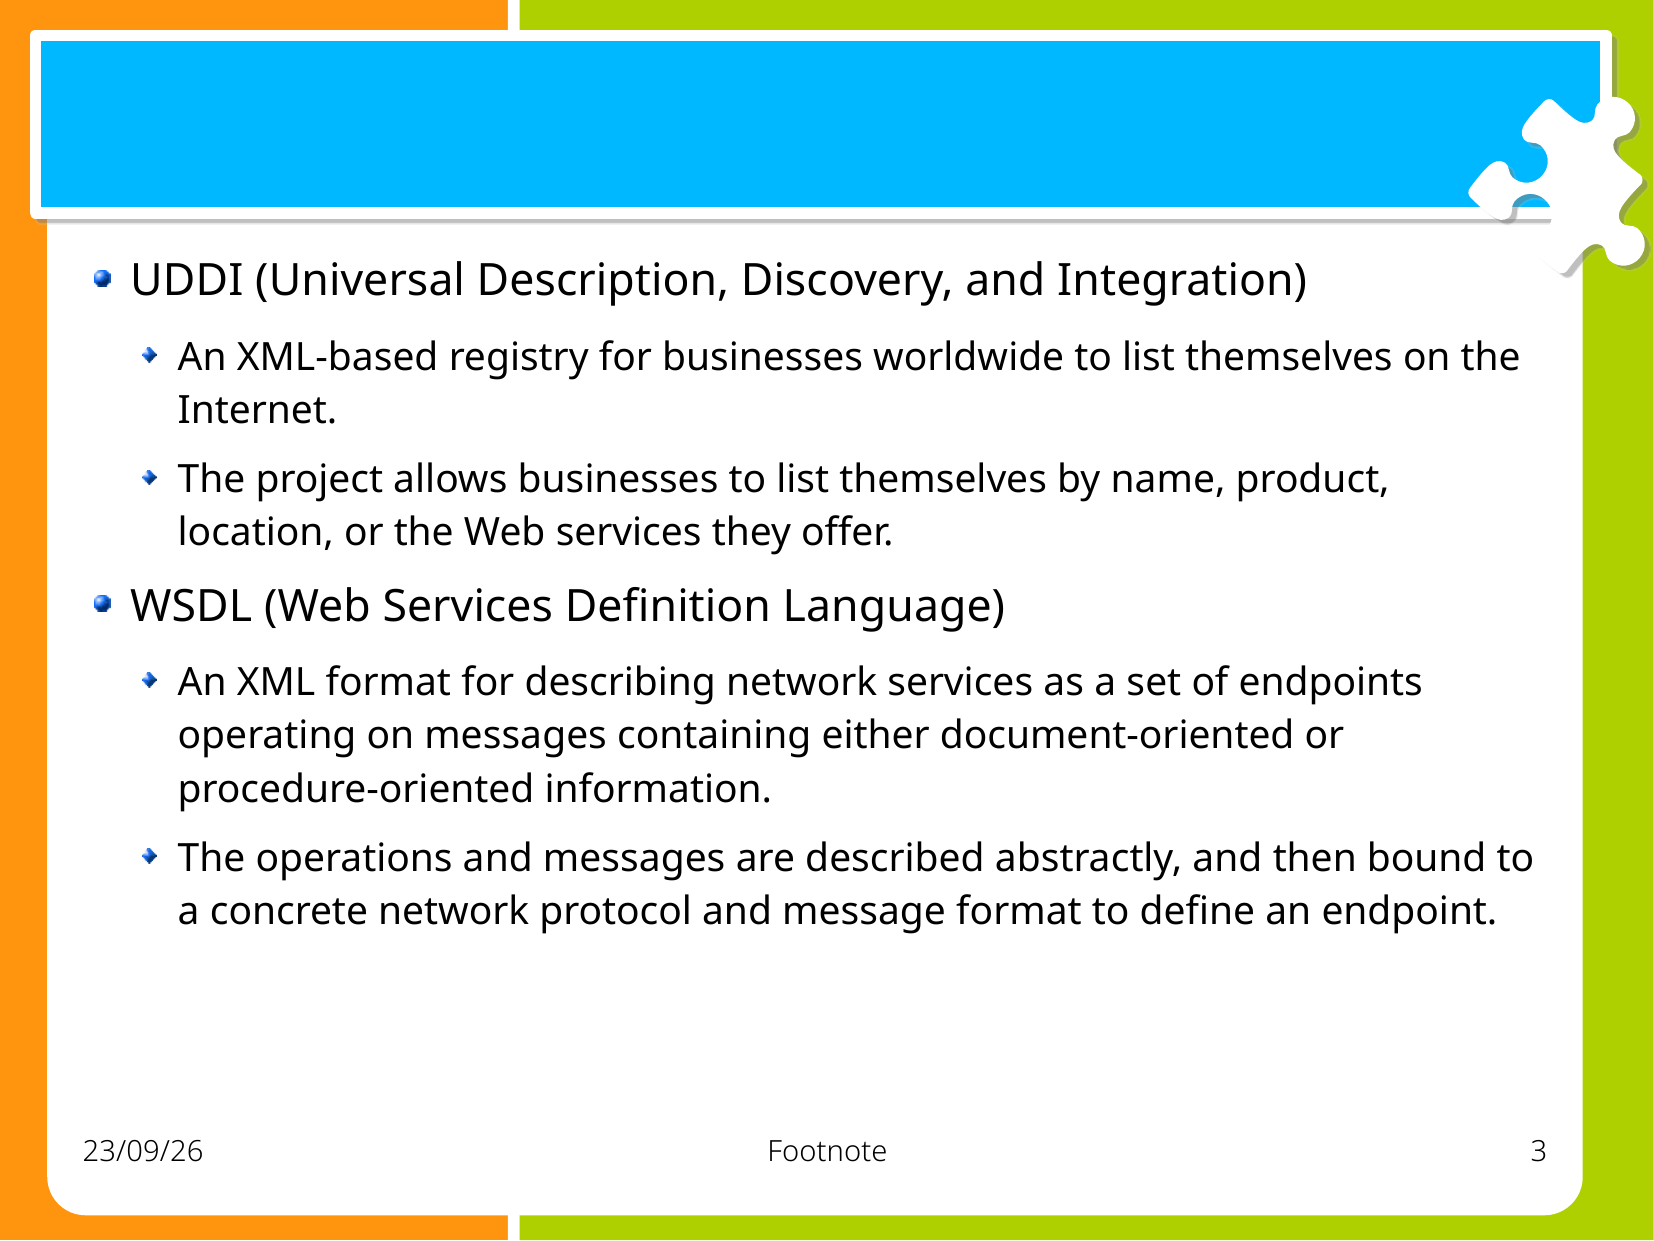

#
UDDI (Universal Description, Discovery, and Integration)
An XML-based registry for businesses worldwide to list themselves on the Internet.
The project allows businesses to list themselves by name, product, location, or the Web services they offer.
WSDL (Web Services Definition Language)
An XML format for describing network services as a set of endpoints operating on messages containing either document-oriented or procedure-oriented information.
The operations and messages are described abstractly, and then bound to a concrete network protocol and message format to define an endpoint.
Footnote
3